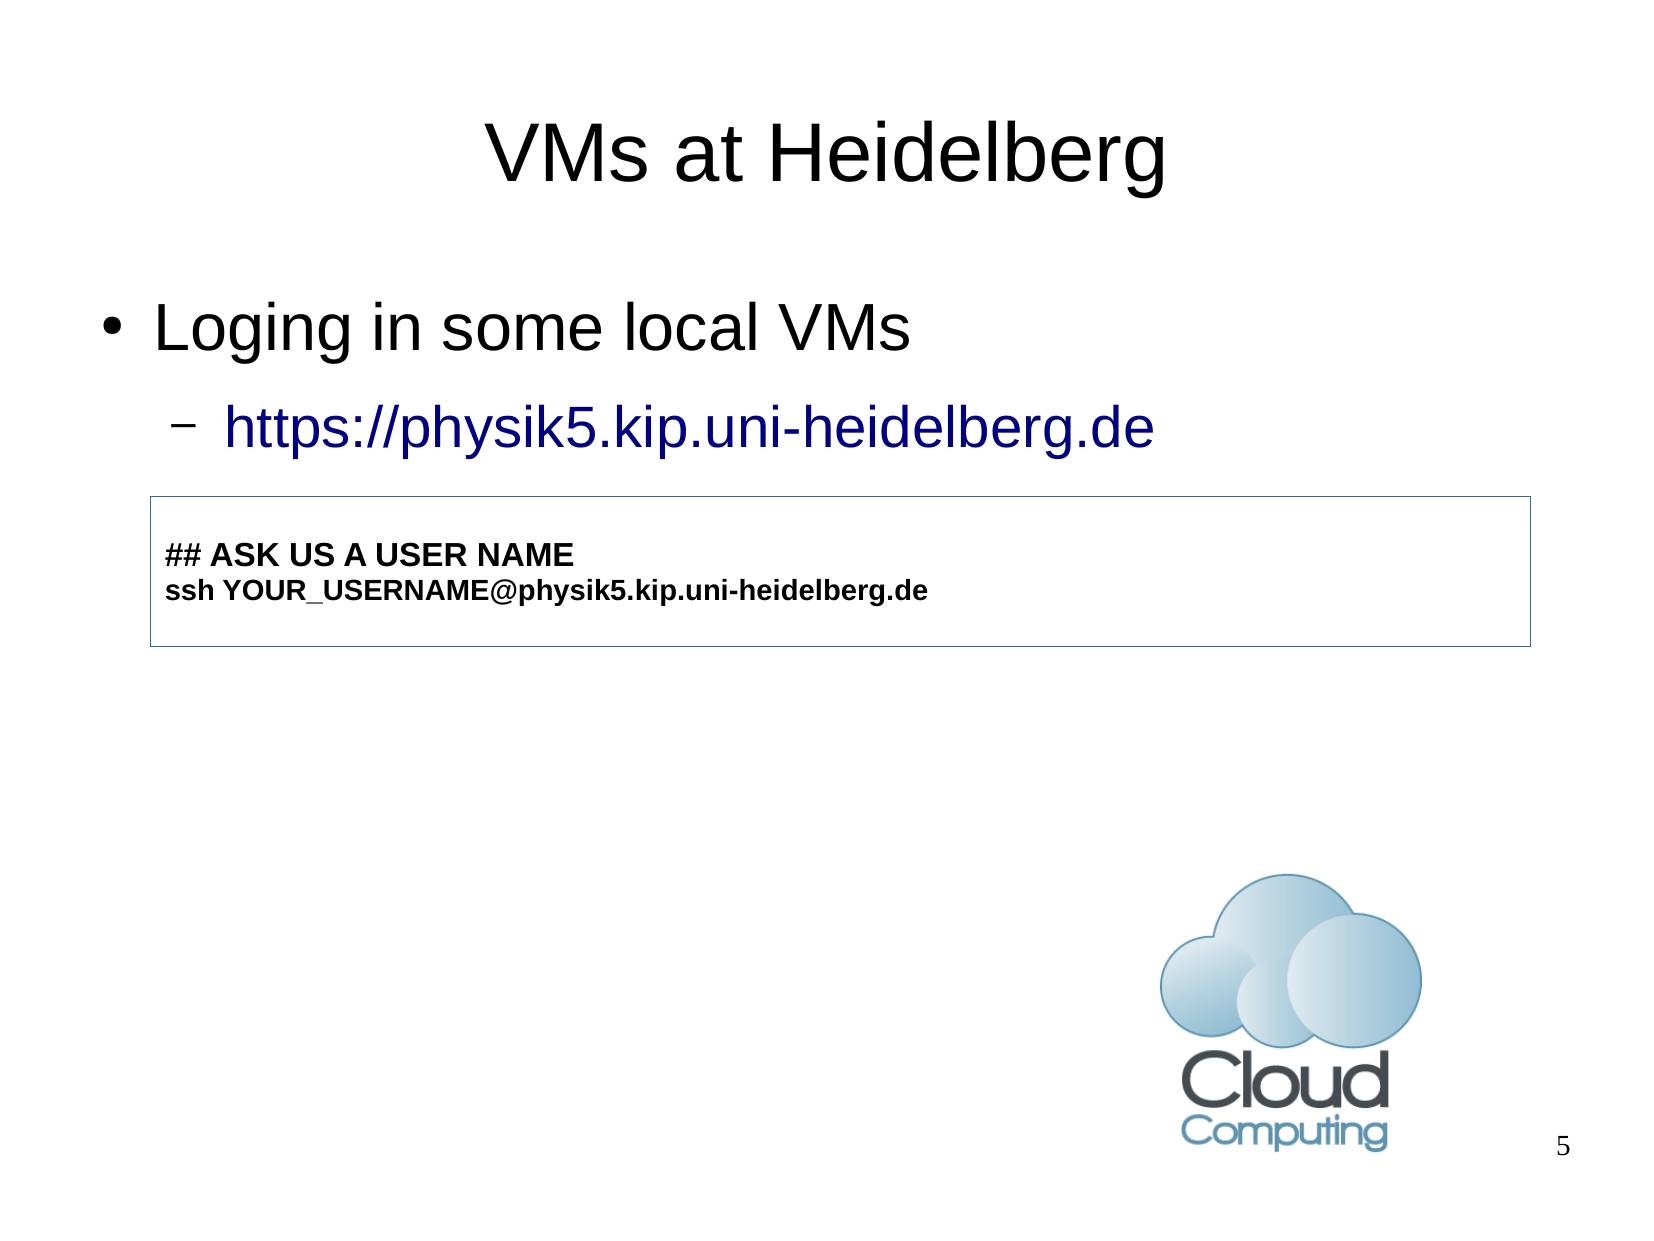

# VMs at Heidelberg
Loging in some local VMs
https://physik5.kip.uni-heidelberg.de
## ASK US A USER NAME
ssh YOUR_USERNAME@physik5.kip.uni-heidelberg.de
5